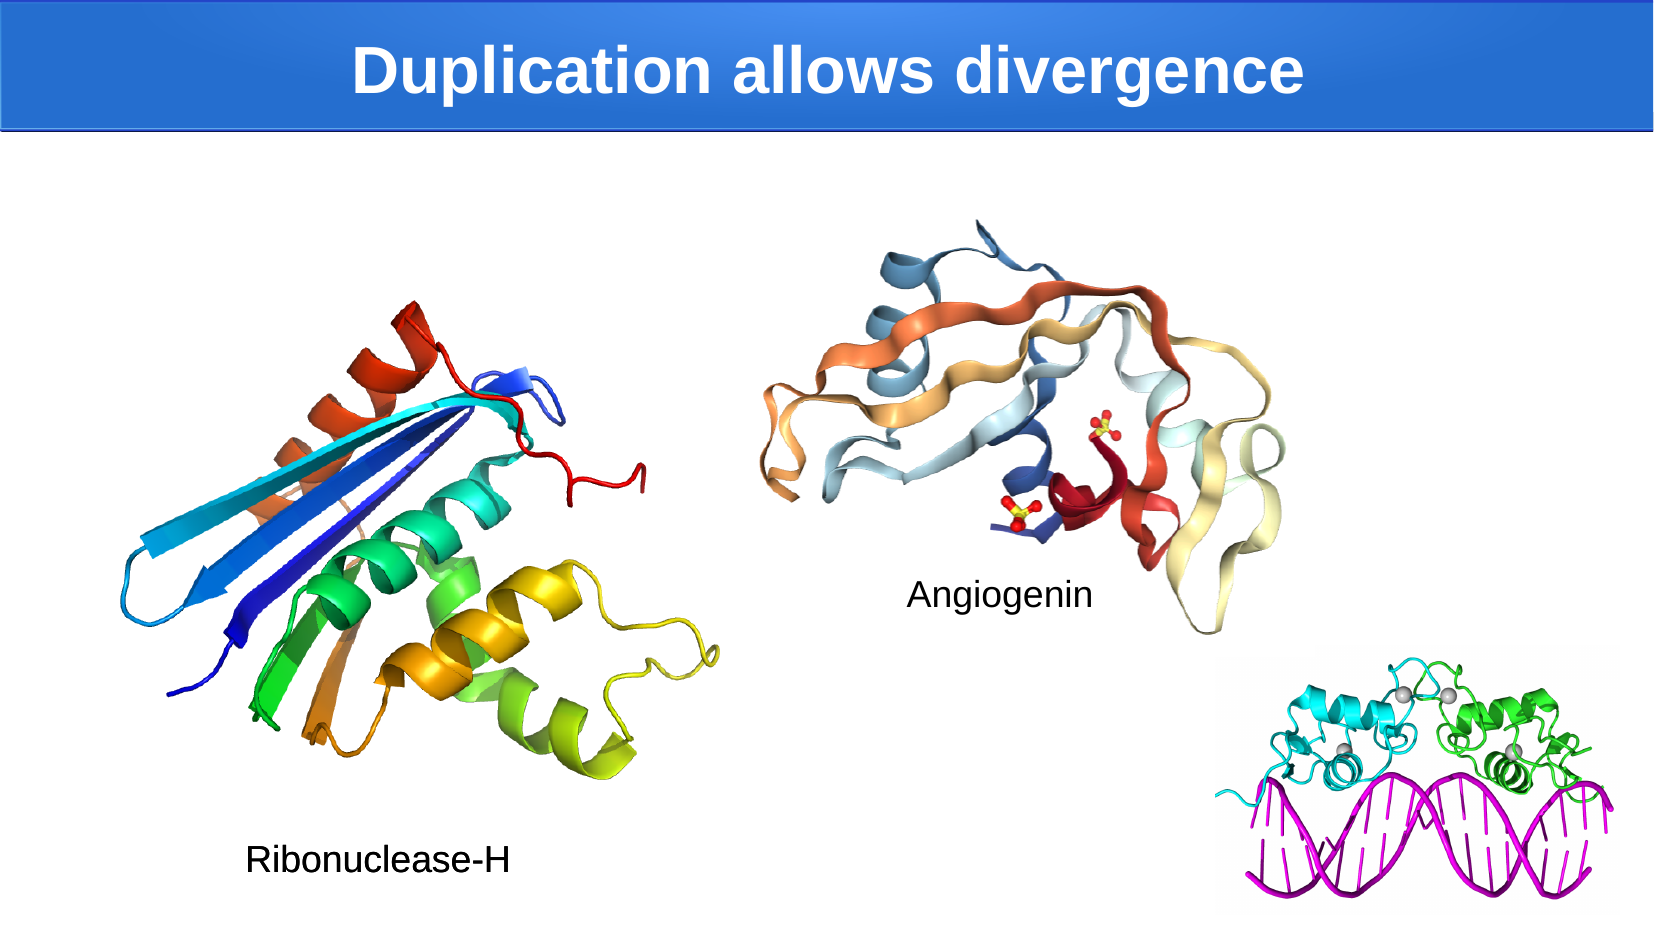

# Duplication allows divergence
Angiogenin
Ribonuclease-H
Ribonuclease-H